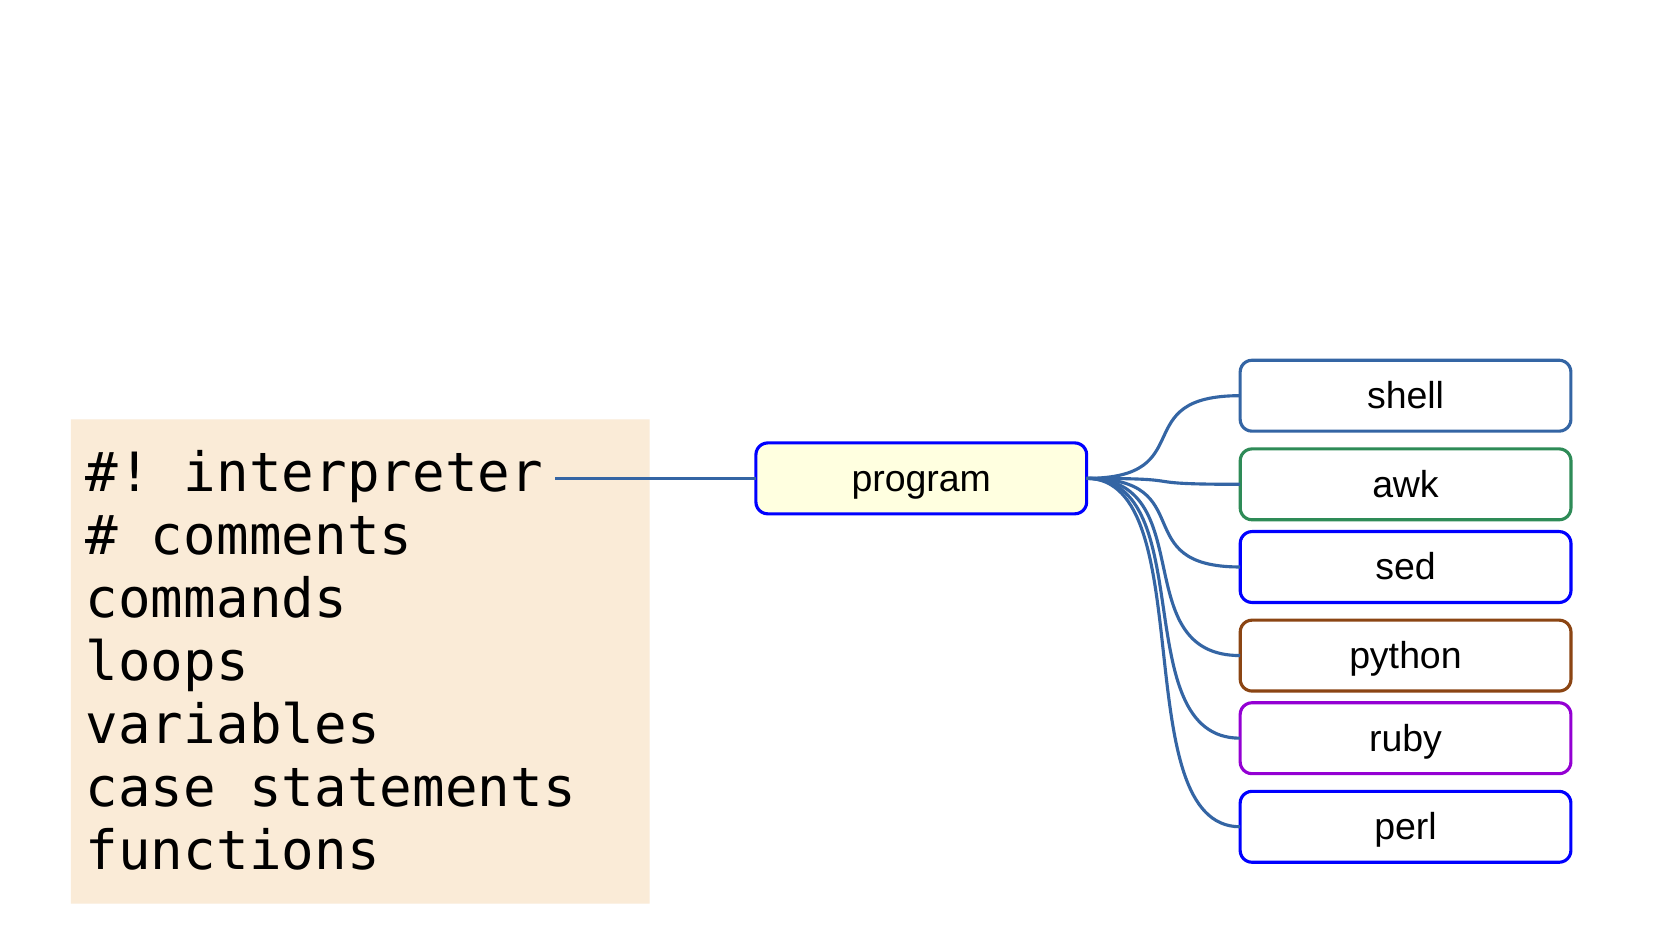

shell
#! interpreter
# comments
commands
loops
variables
case statements
functions
program
awk
sed
python
ruby
perl